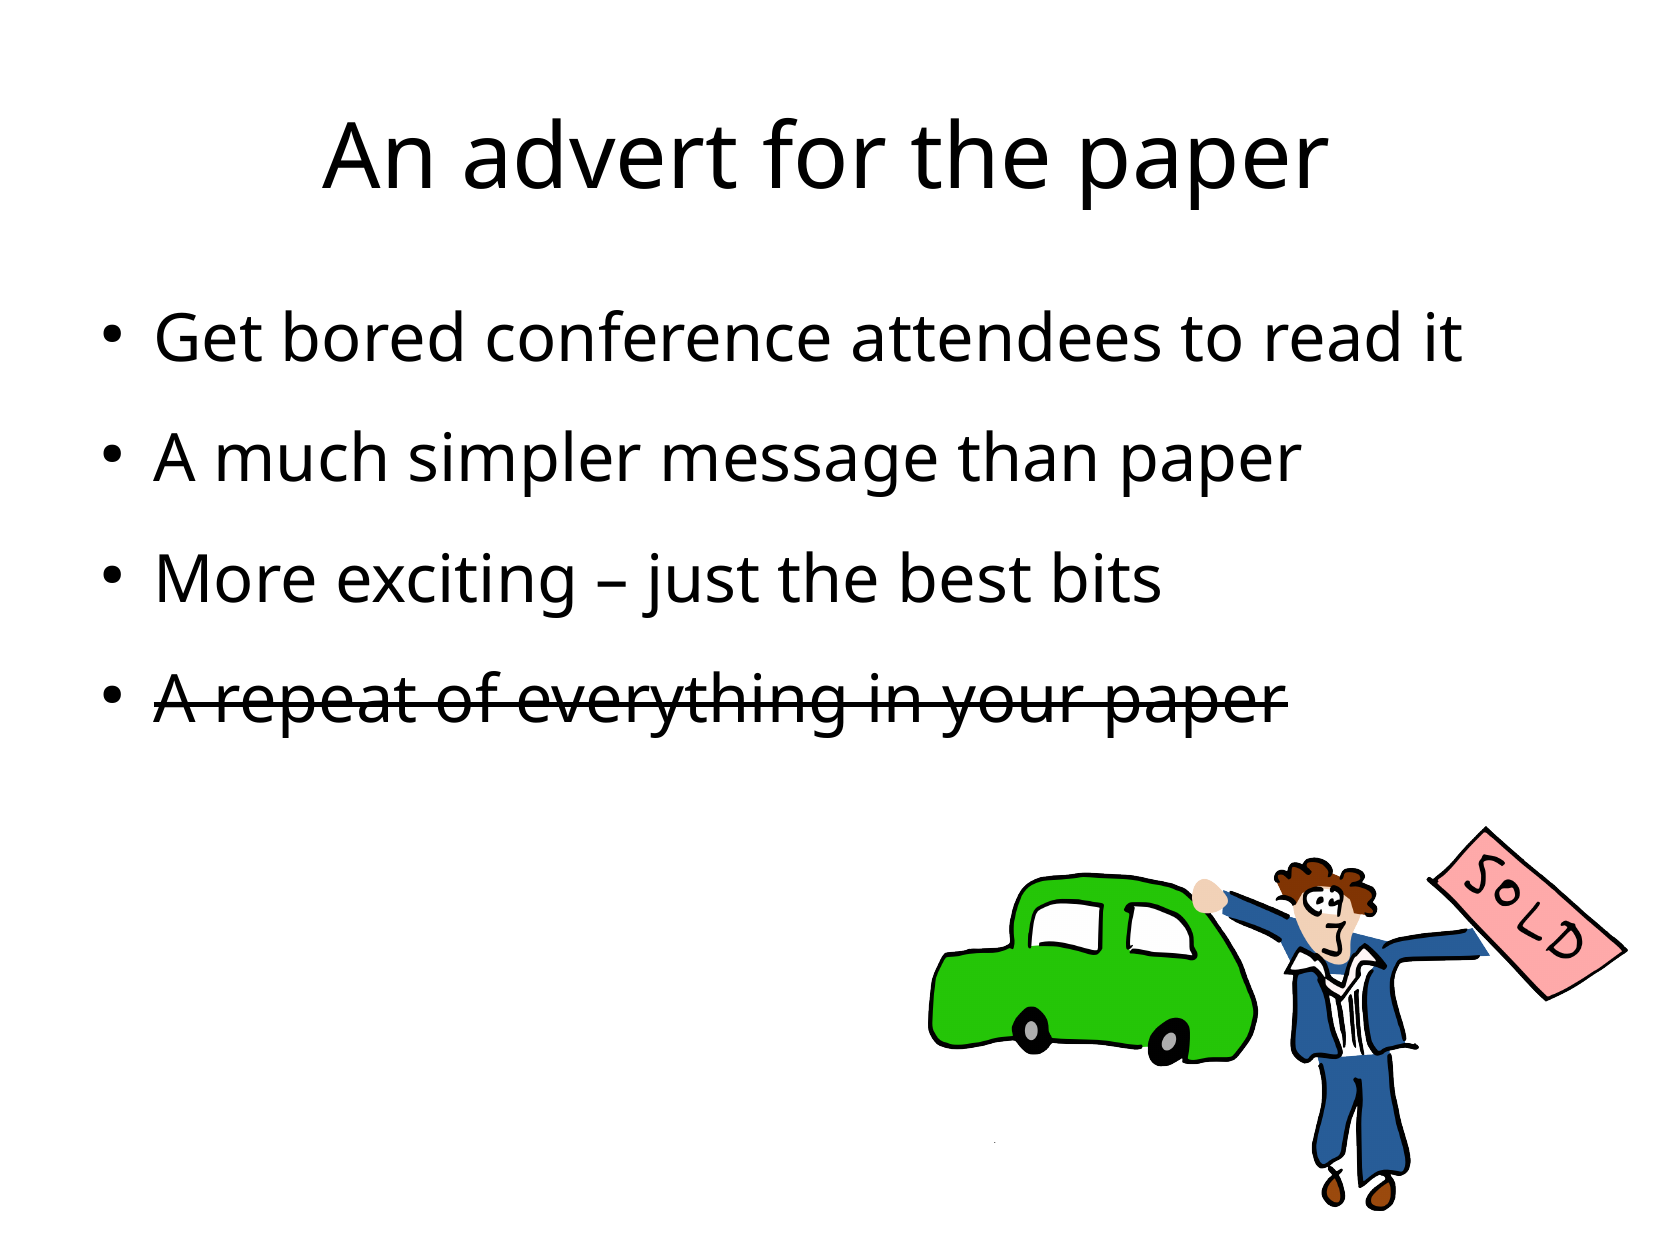

# An advert for the paper
Get bored conference attendees to read it
A much simpler message than paper
More exciting – just the best bits
A repeat of everything in your paper